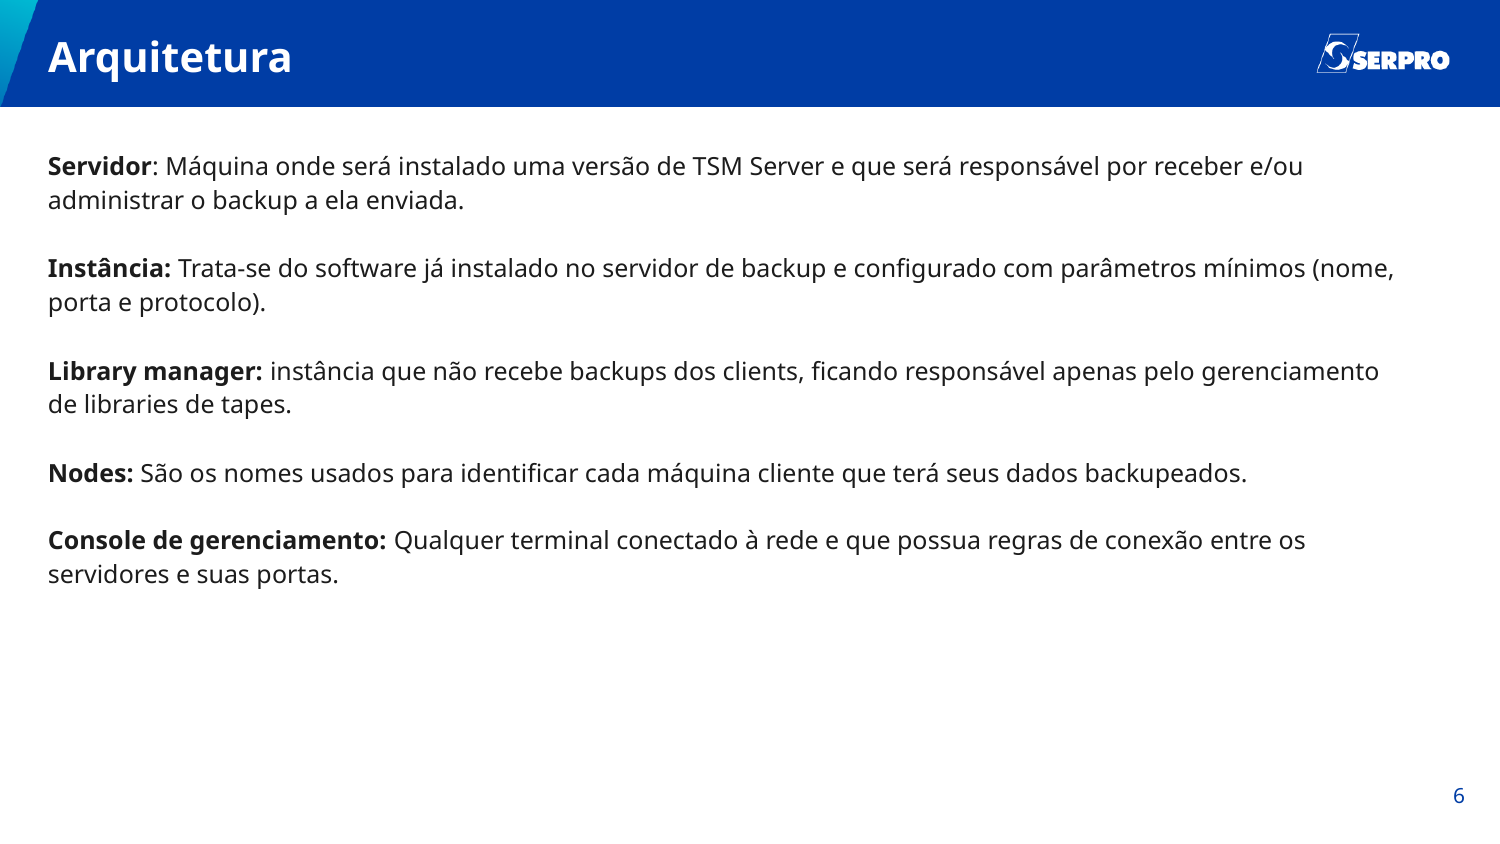

# Arquitetura
Servidor: Máquina onde será instalado uma versão de TSM Server e que será responsável por receber e/ou administrar o backup a ela enviada.
Instância: Trata-se do software já instalado no servidor de backup e configurado com parâmetros mínimos (nome, porta e protocolo).
Library manager: instância que não recebe backups dos clients, ficando responsável apenas pelo gerenciamento de libraries de tapes.
Nodes: São os nomes usados para identificar cada máquina cliente que terá seus dados backupeados.
Console de gerenciamento: Qualquer terminal conectado à rede e que possua regras de conexão entre os servidores e suas portas.